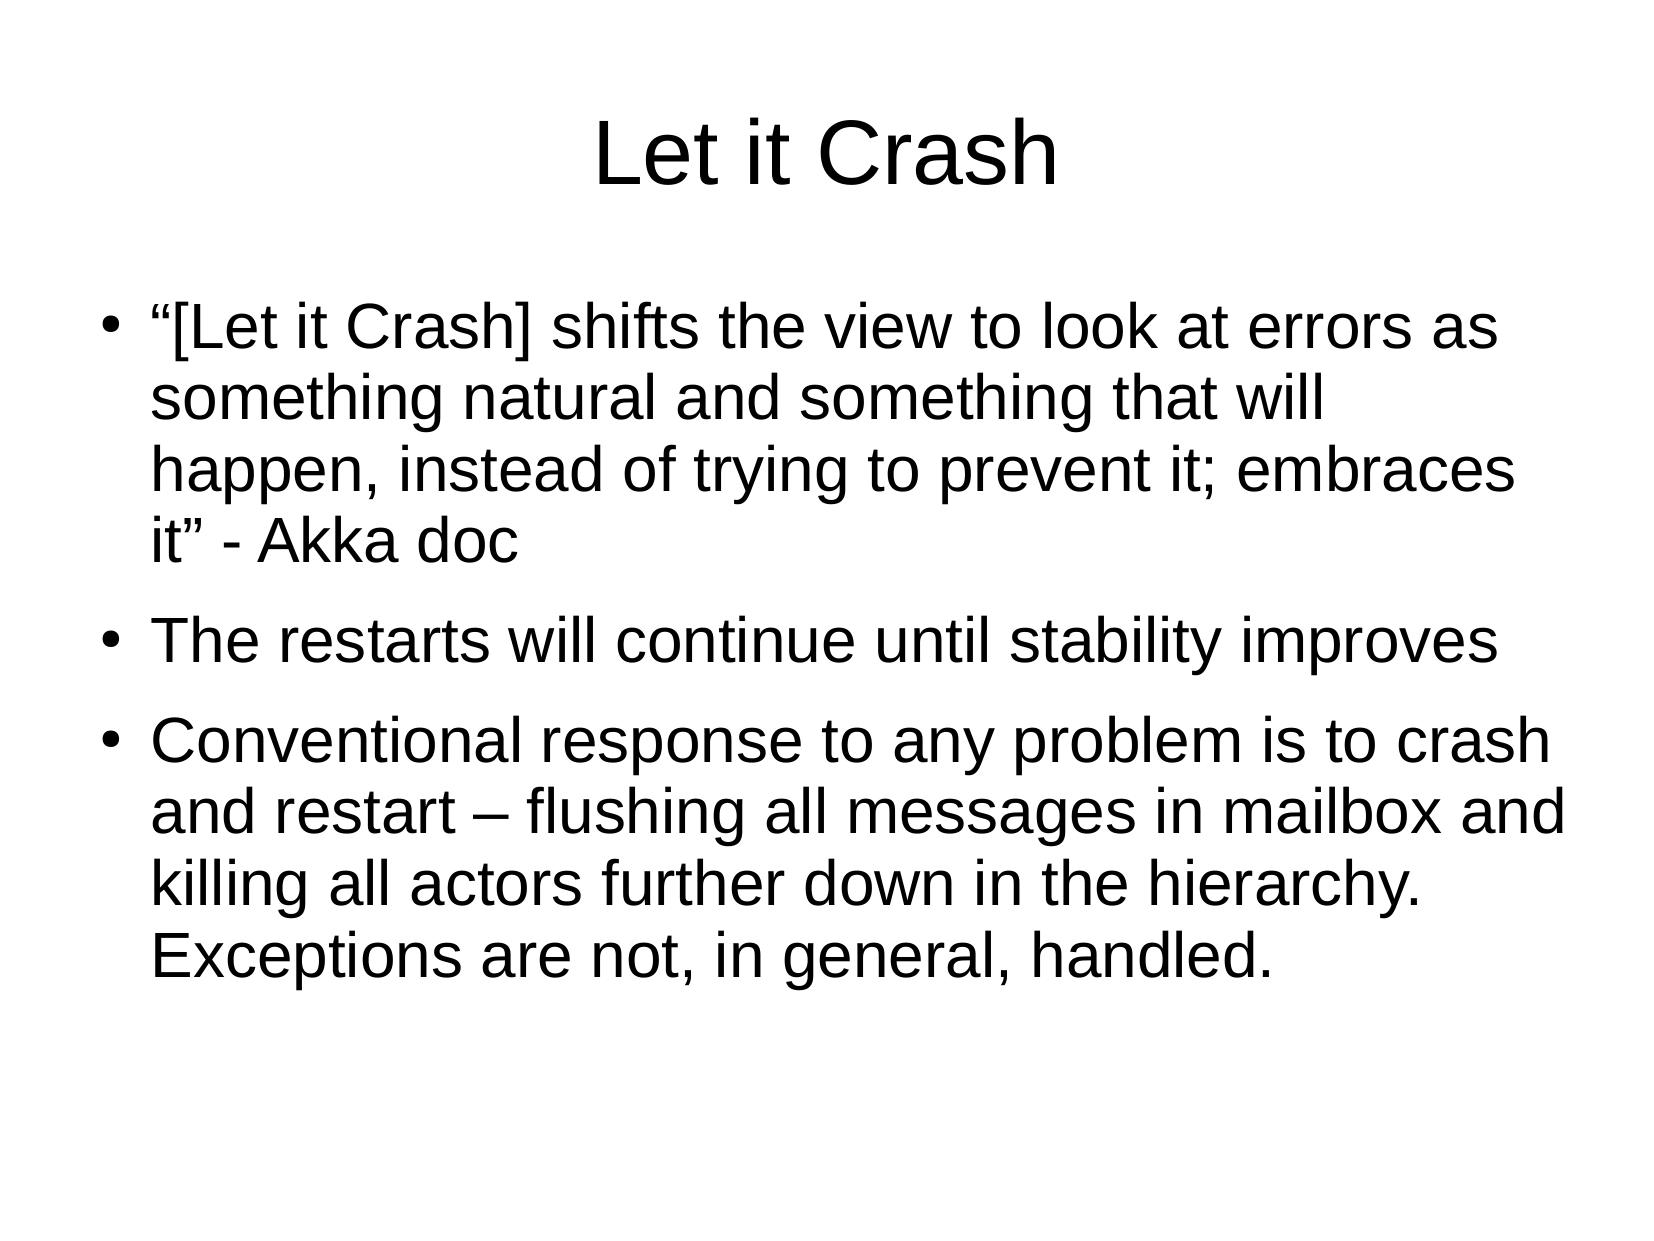

# Let it Crash
“[Let it Crash] shifts the view to look at errors as something natural and something that will happen, instead of trying to prevent it; embraces it” - Akka doc
The restarts will continue until stability improves
Conventional response to any problem is to crash and restart – flushing all messages in mailbox and killing all actors further down in the hierarchy. Exceptions are not, in general, handled.